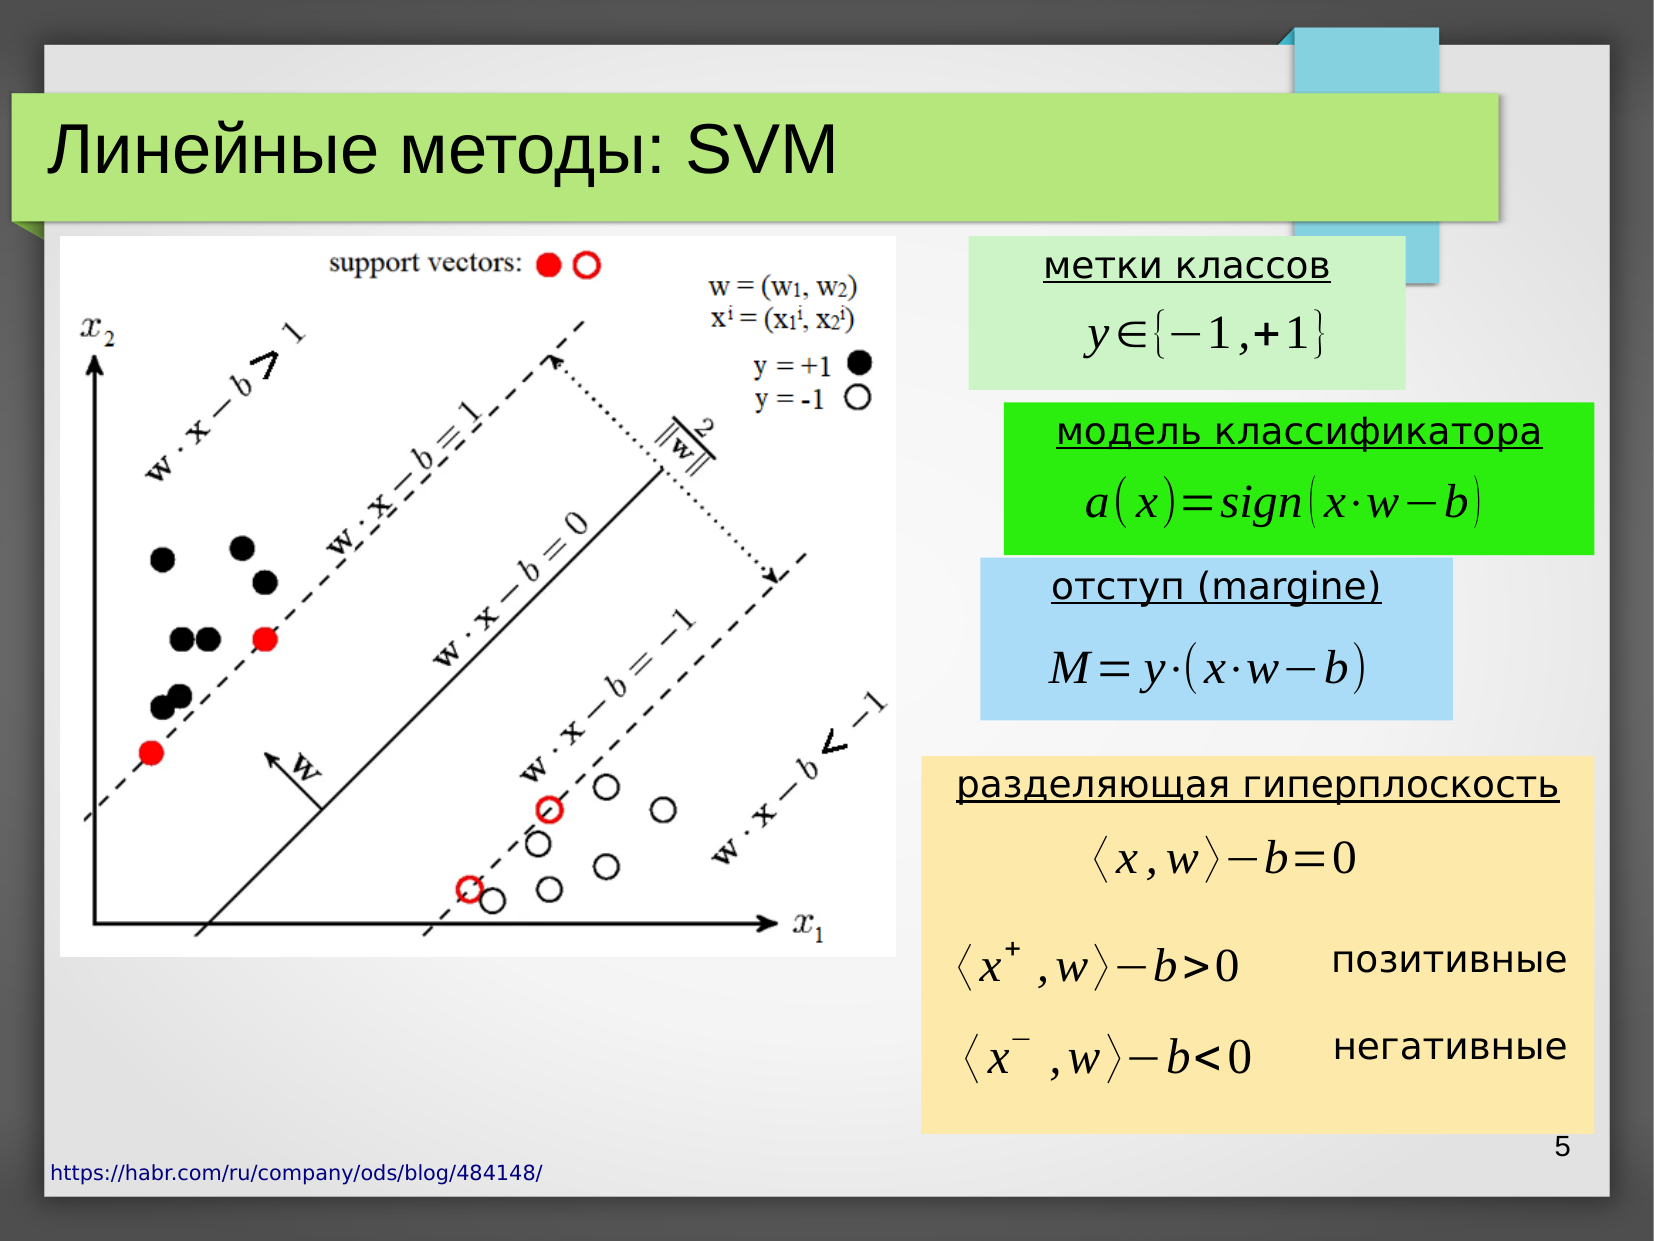

# Линейные методы: SVM
метки классов
модель классификатора
отступ (margine)
разделяющая гиперплоскость
позитивные
негативные
5
https://habr.com/ru/company/ods/blog/484148/